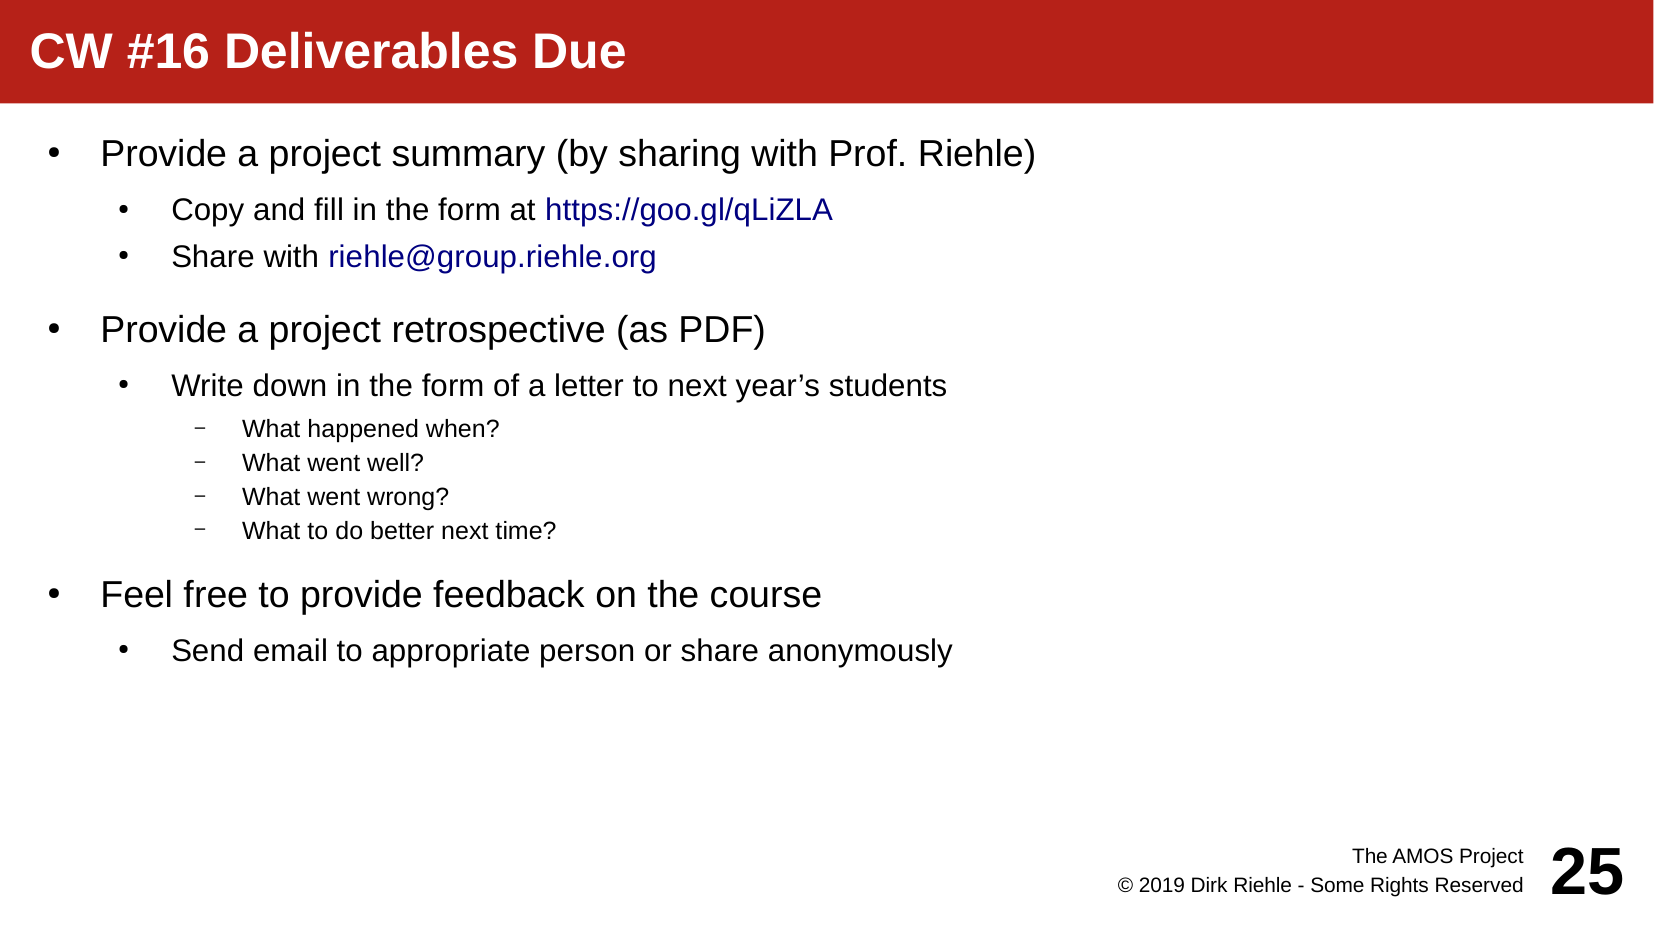

# CW #16 Deliverables Due
Provide a project summary (by sharing with Prof. Riehle)
Copy and fill in the form at https://goo.gl/qLiZLA
Share with riehle@group.riehle.org
Provide a project retrospective (as PDF)
Write down in the form of a letter to next year’s students
What happened when?
What went well?
What went wrong?
What to do better next time?
Feel free to provide feedback on the course
Send email to appropriate person or share anonymously
The AMOS Project
25
© 2019 Dirk Riehle - Some Rights Reserved